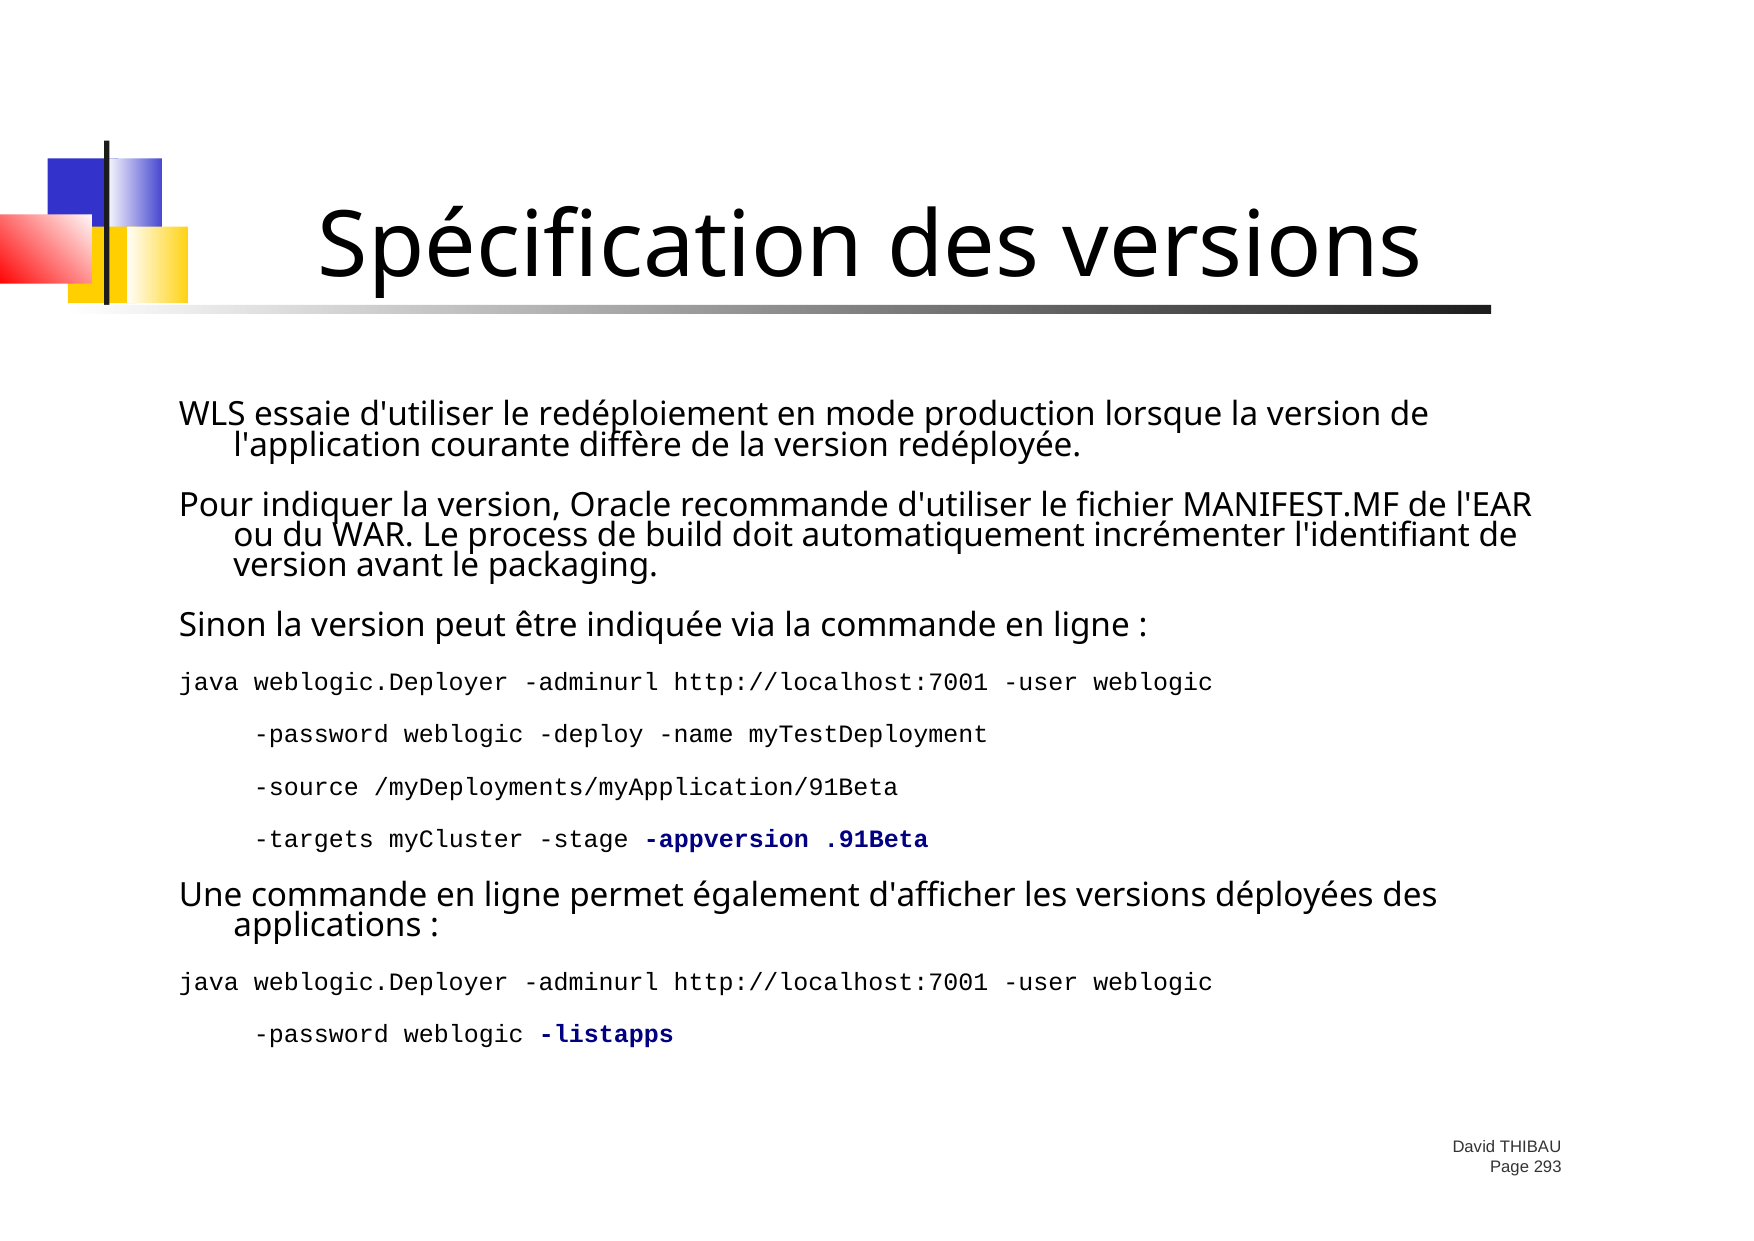

# Spécification des versions
WLS essaie d'utiliser le redéploiement en mode production lorsque la version de l'application courante diffère de la version redéployée.
Pour indiquer la version, Oracle recommande d'utiliser le fichier MANIFEST.MF de l'EAR ou du WAR. Le process de build doit automatiquement incrémenter l'identifiant de version avant le packaging.
Sinon la version peut être indiquée via la commande en ligne :
java weblogic.Deployer -adminurl http://localhost:7001 -user weblogic
 -password weblogic -deploy -name myTestDeployment
 -source /myDeployments/myApplication/91Beta
 -targets myCluster -stage -appversion .91Beta
Une commande en ligne permet également d'afficher les versions déployées des applications :
java weblogic.Deployer -adminurl http://localhost:7001 -user weblogic
 -password weblogic -listapps